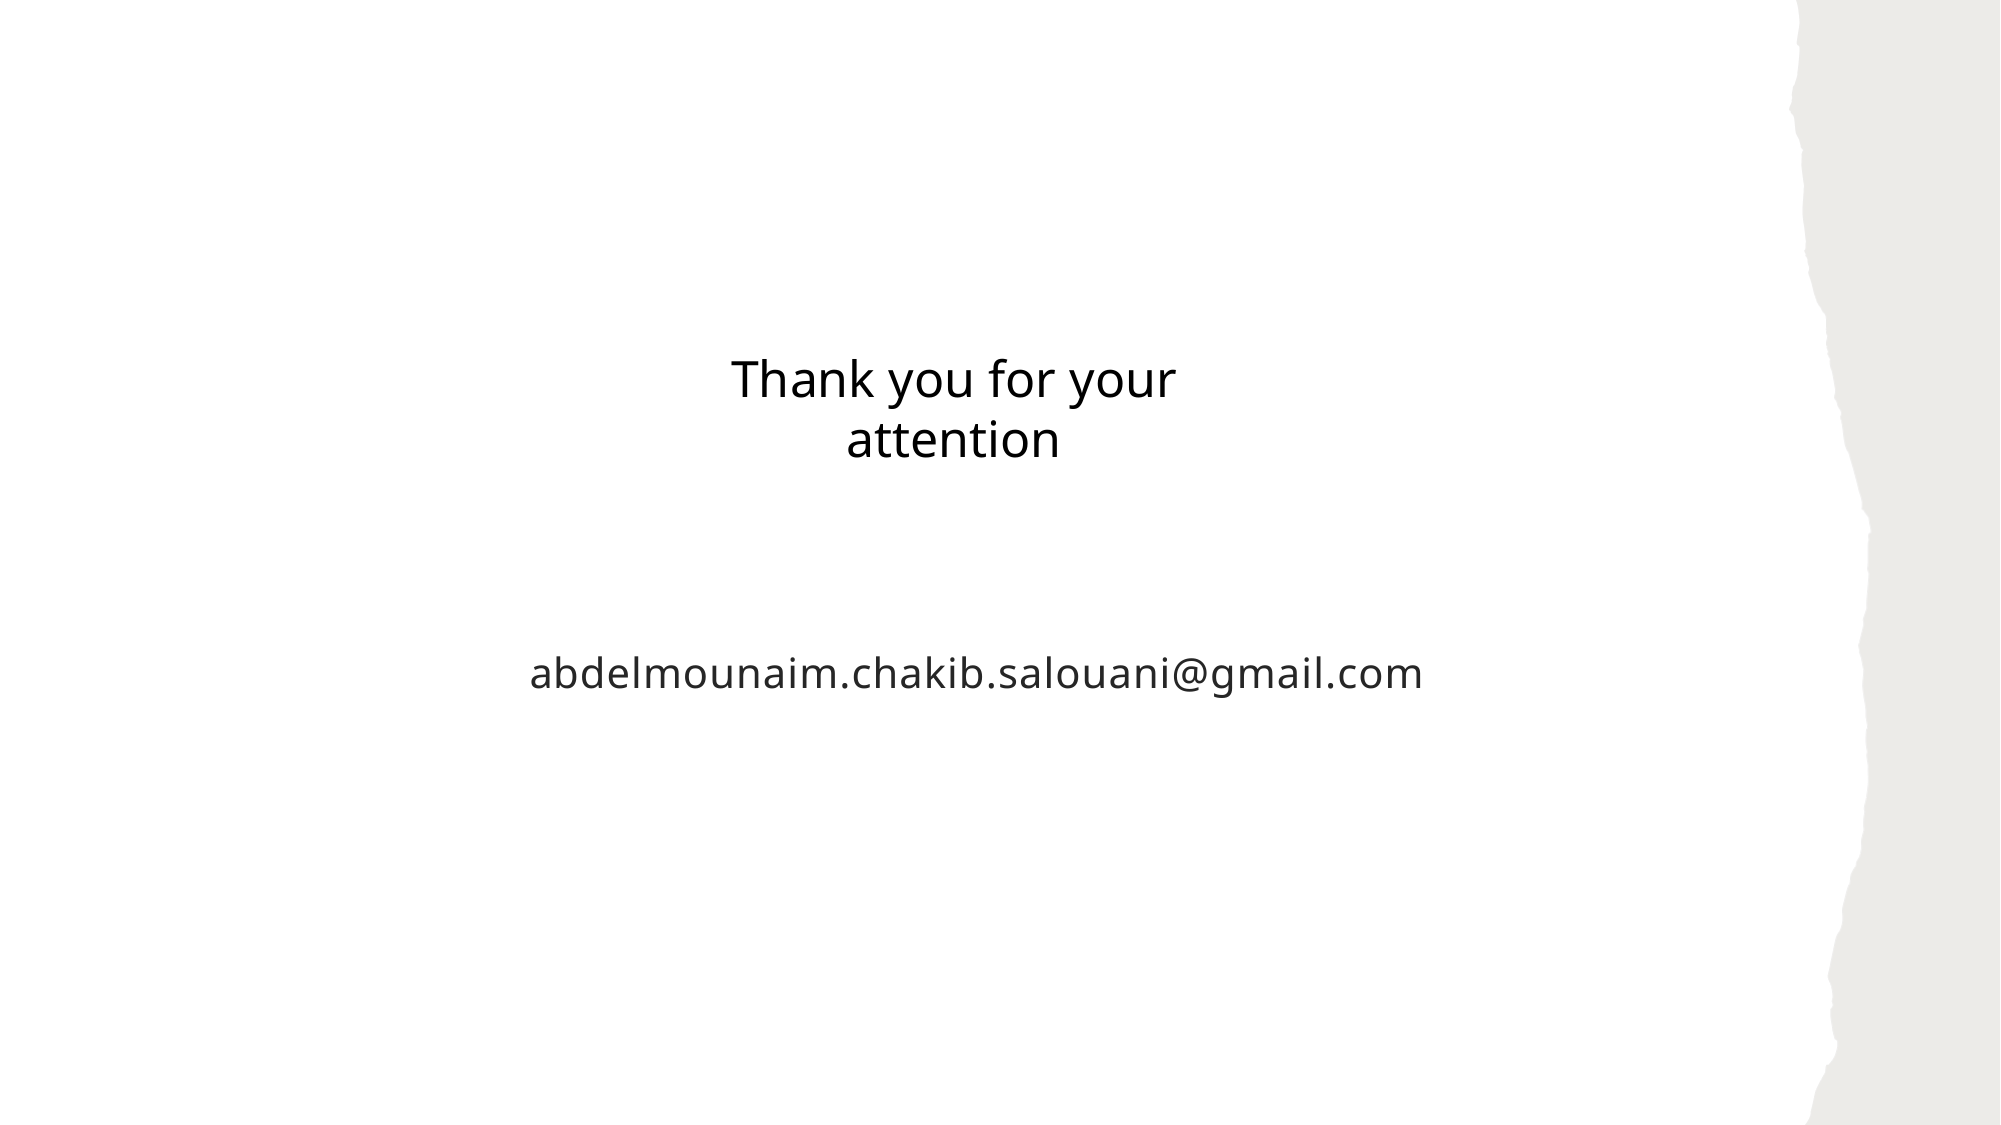

Thank you for your attention
# abdelmounaim.chakib.salouani@gmail.com